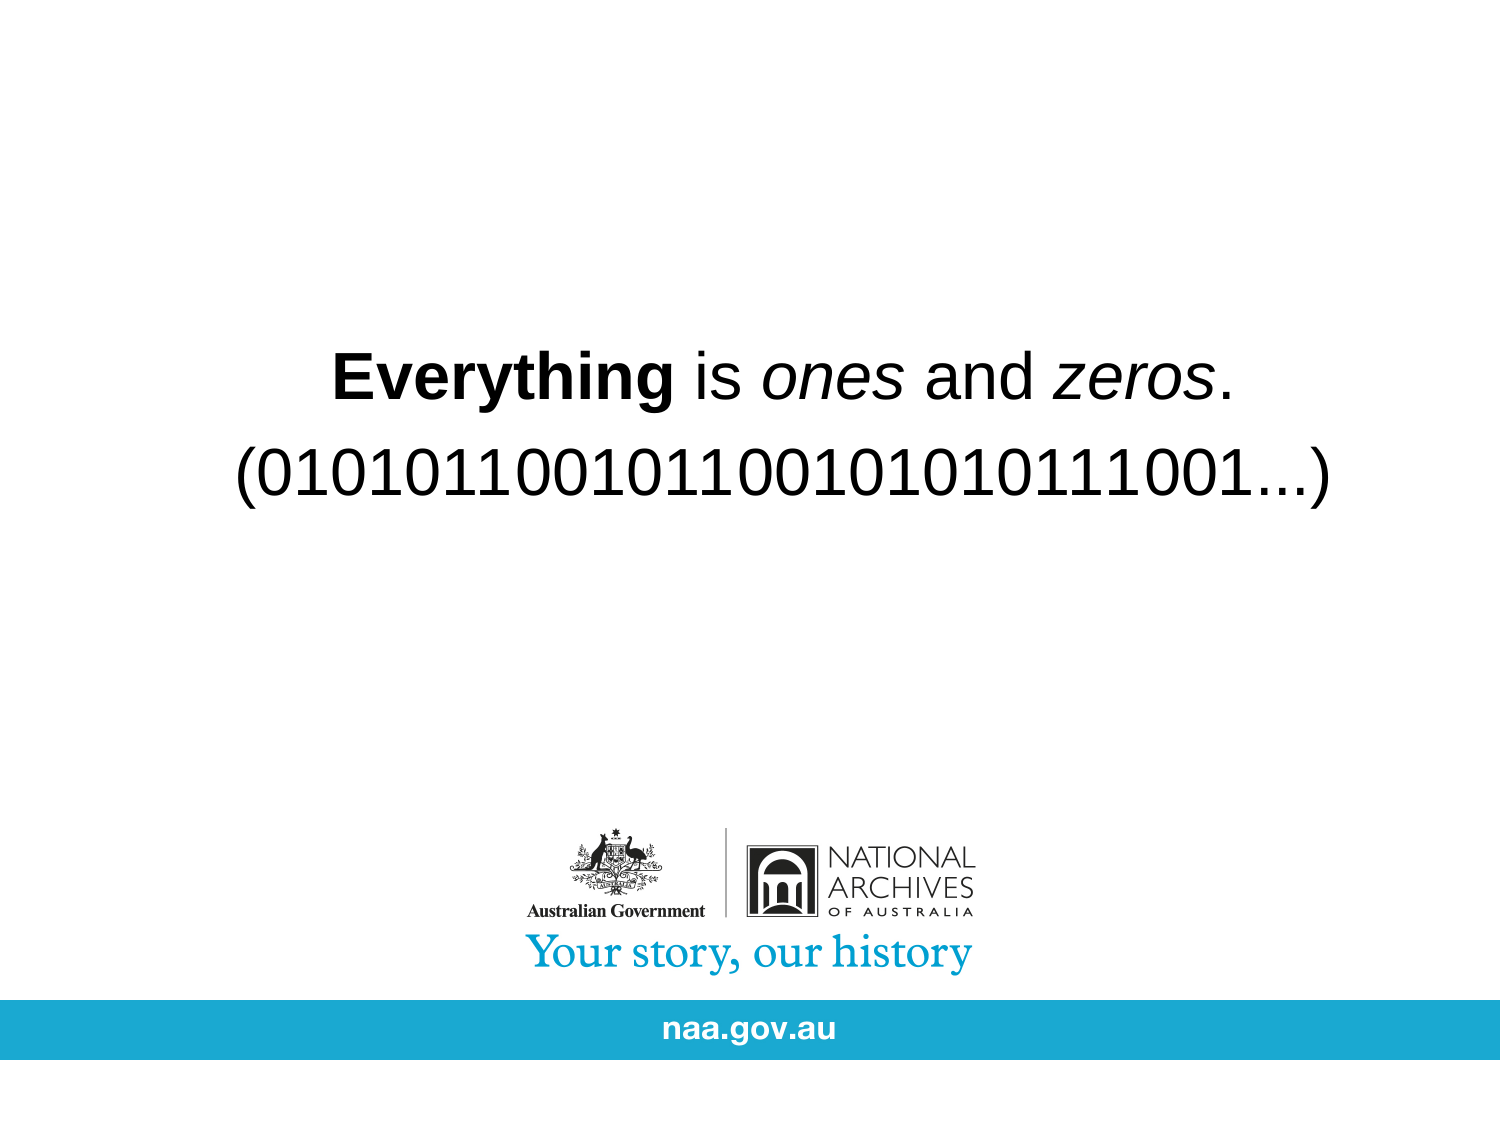

#
Everything is ones and zeros.
(010101100101100101010111001...)